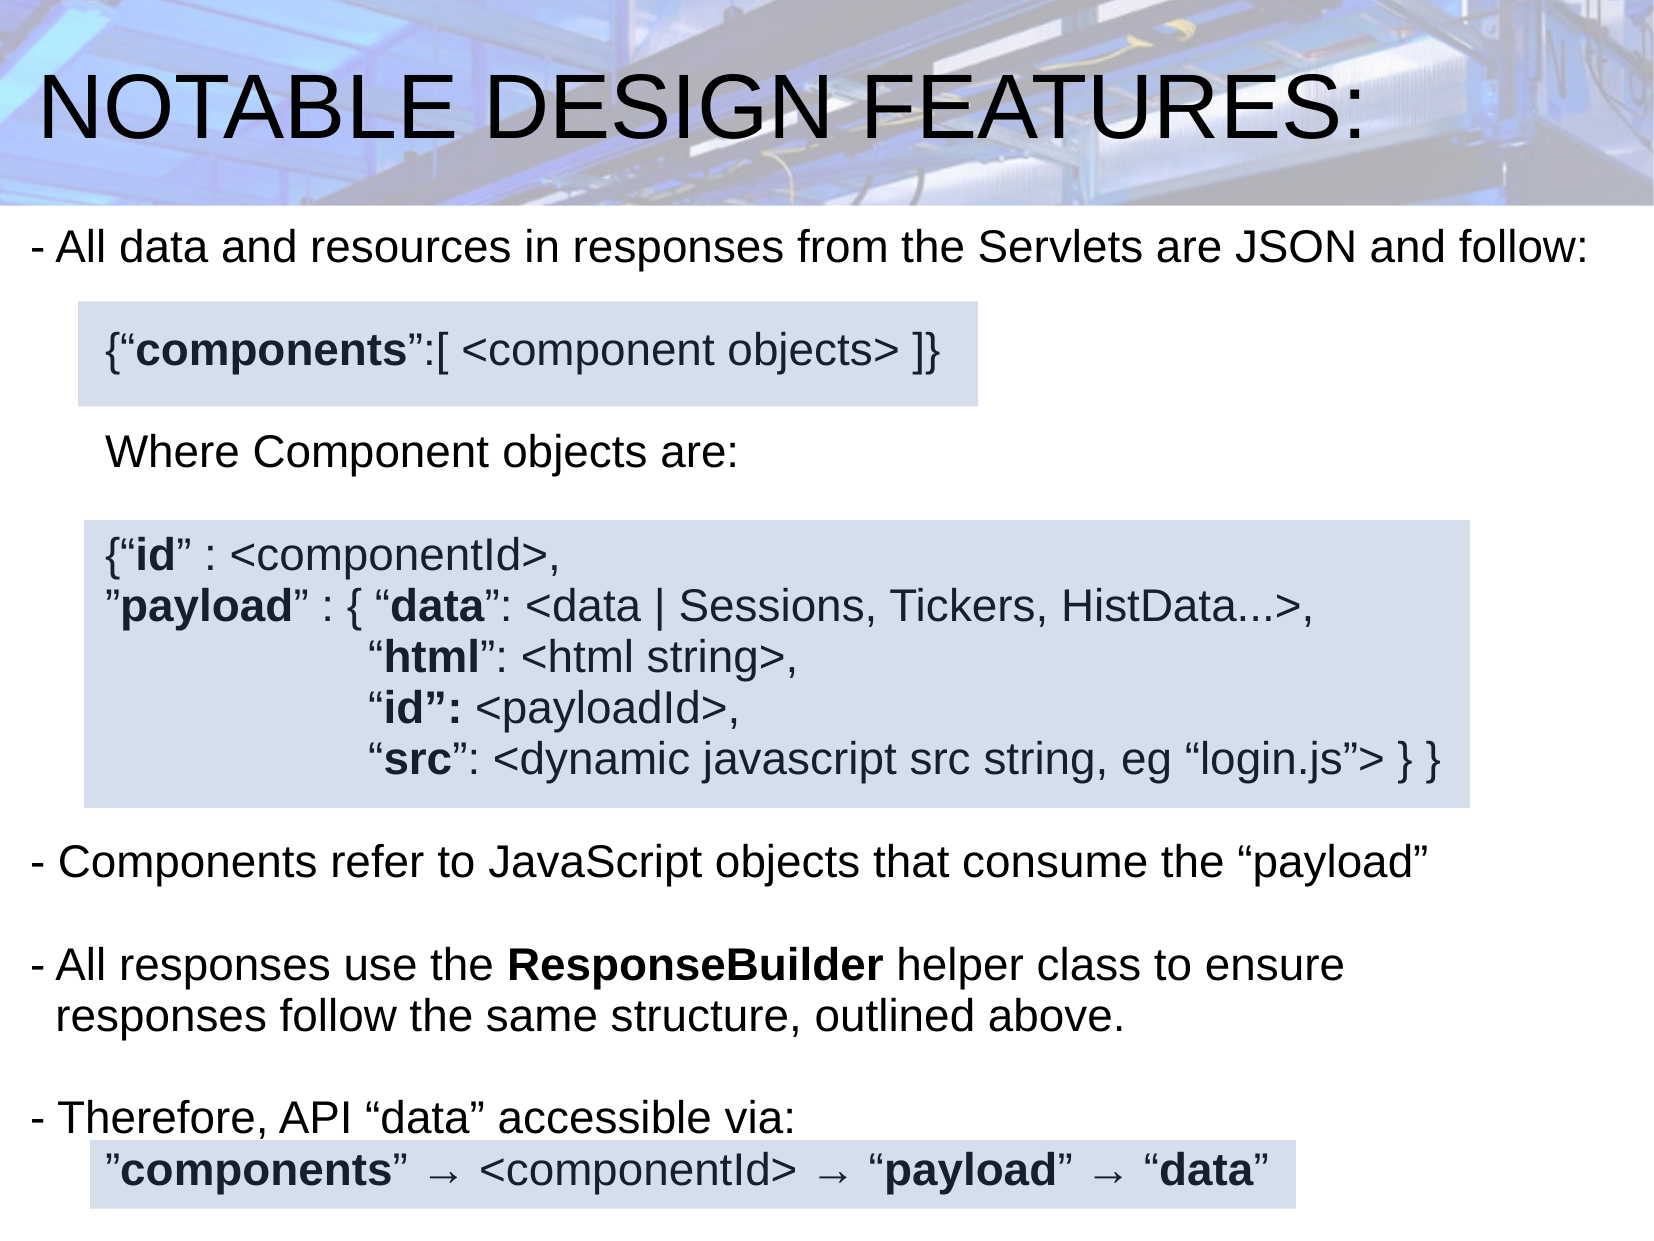

# NOTABLE DESIGN FEATURES:
- All data and resources in responses from the Servlets are JSON and follow:
	{“components”:[ <component objects> ]}
	Where Component objects are:
	{“id” : <componentId>,
	”payload” : { “data”: <data | Sessions, Tickers, HistData...>,
				 “html”: <html string>,
				 “id”: <payloadId>,
				 “src”: <dynamic javascript src string, eg “login.js”> } }
- Components refer to JavaScript objects that consume the “payload”
- All responses use the ResponseBuilder helper class to ensure
 responses follow the same structure, outlined above.
- Therefore, API “data” accessible via:
	”components” → <componentId> → “payload” → “data”